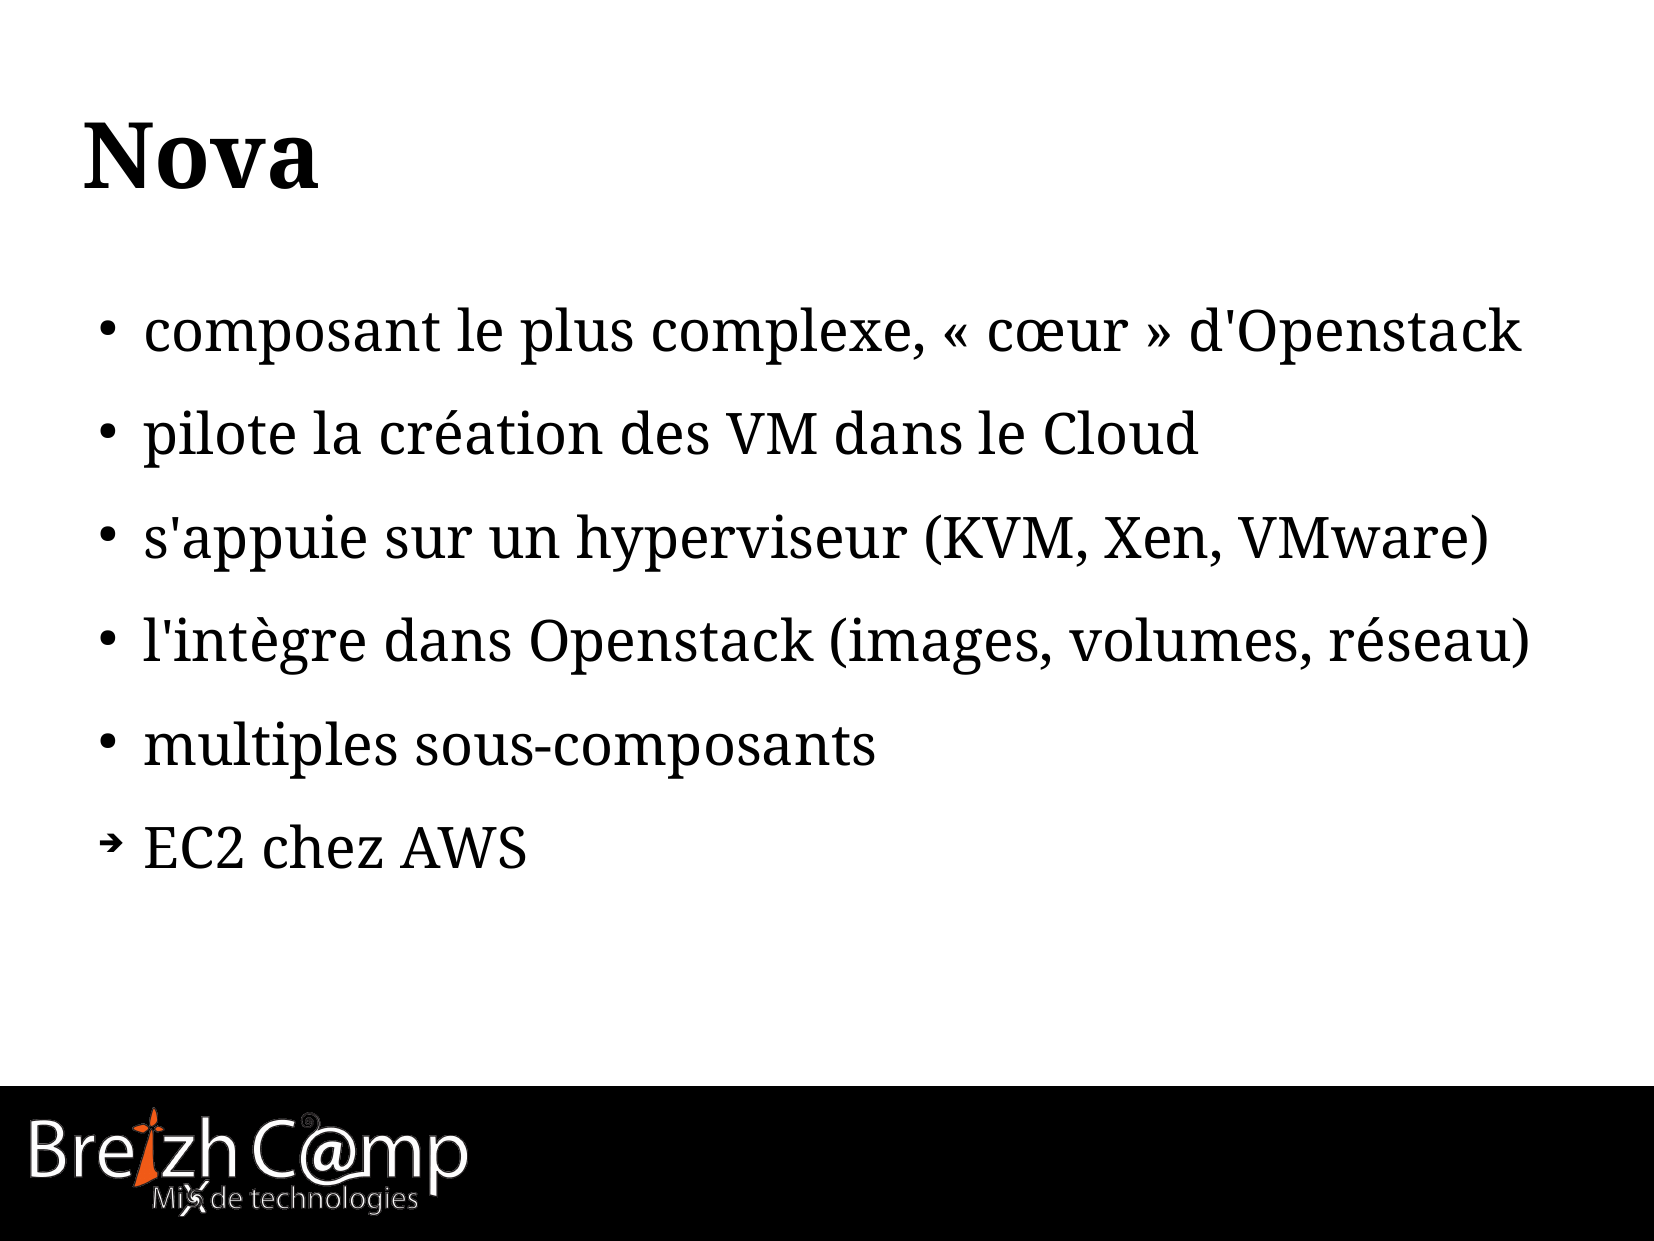

# Nova
composant le plus complexe, « cœur » d'Openstack
pilote la création des VM dans le Cloud
s'appuie sur un hyperviseur (KVM, Xen, VMware)
l'intègre dans Openstack (images, volumes, réseau)
multiples sous-composants
EC2 chez AWS
32